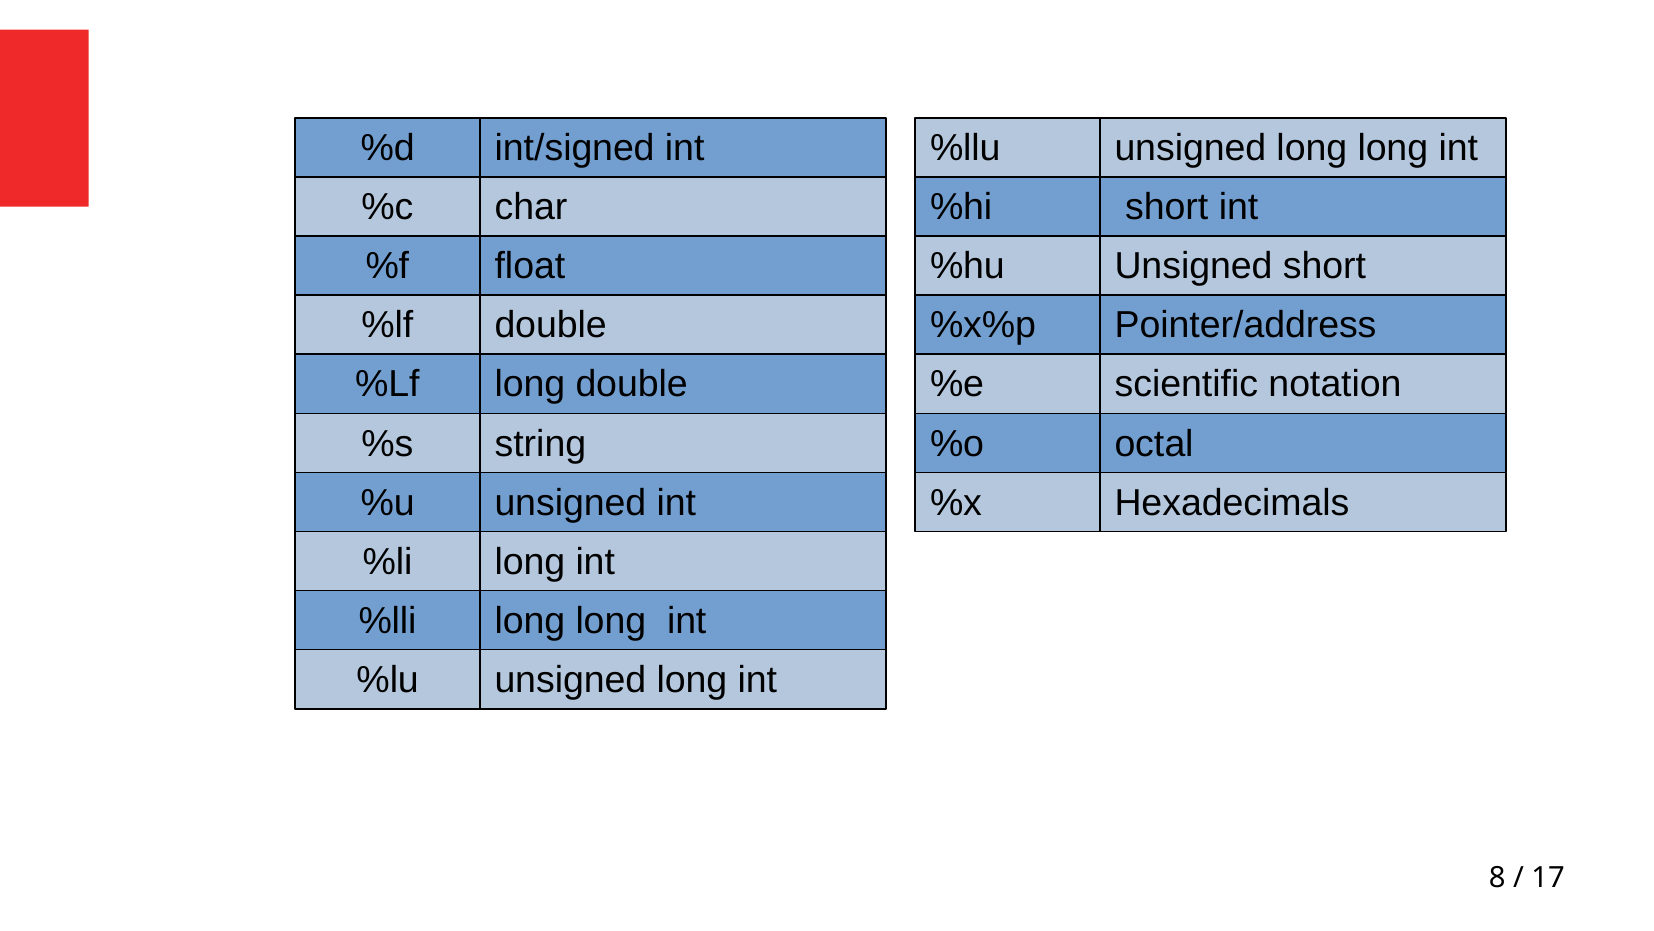

%d
int/signed int
%llu
unsigned long long int
%c
char
%hi
 short int
%f
float
%hu
Unsigned short
%lf
double
%x%p
Pointer/address
%Lf
long double
%e
scientific notation
%s
string
%o
octal
%u
unsigned int
%x
Hexadecimals
%li
long int
%lli
long long int
%lu
unsigned long int
8